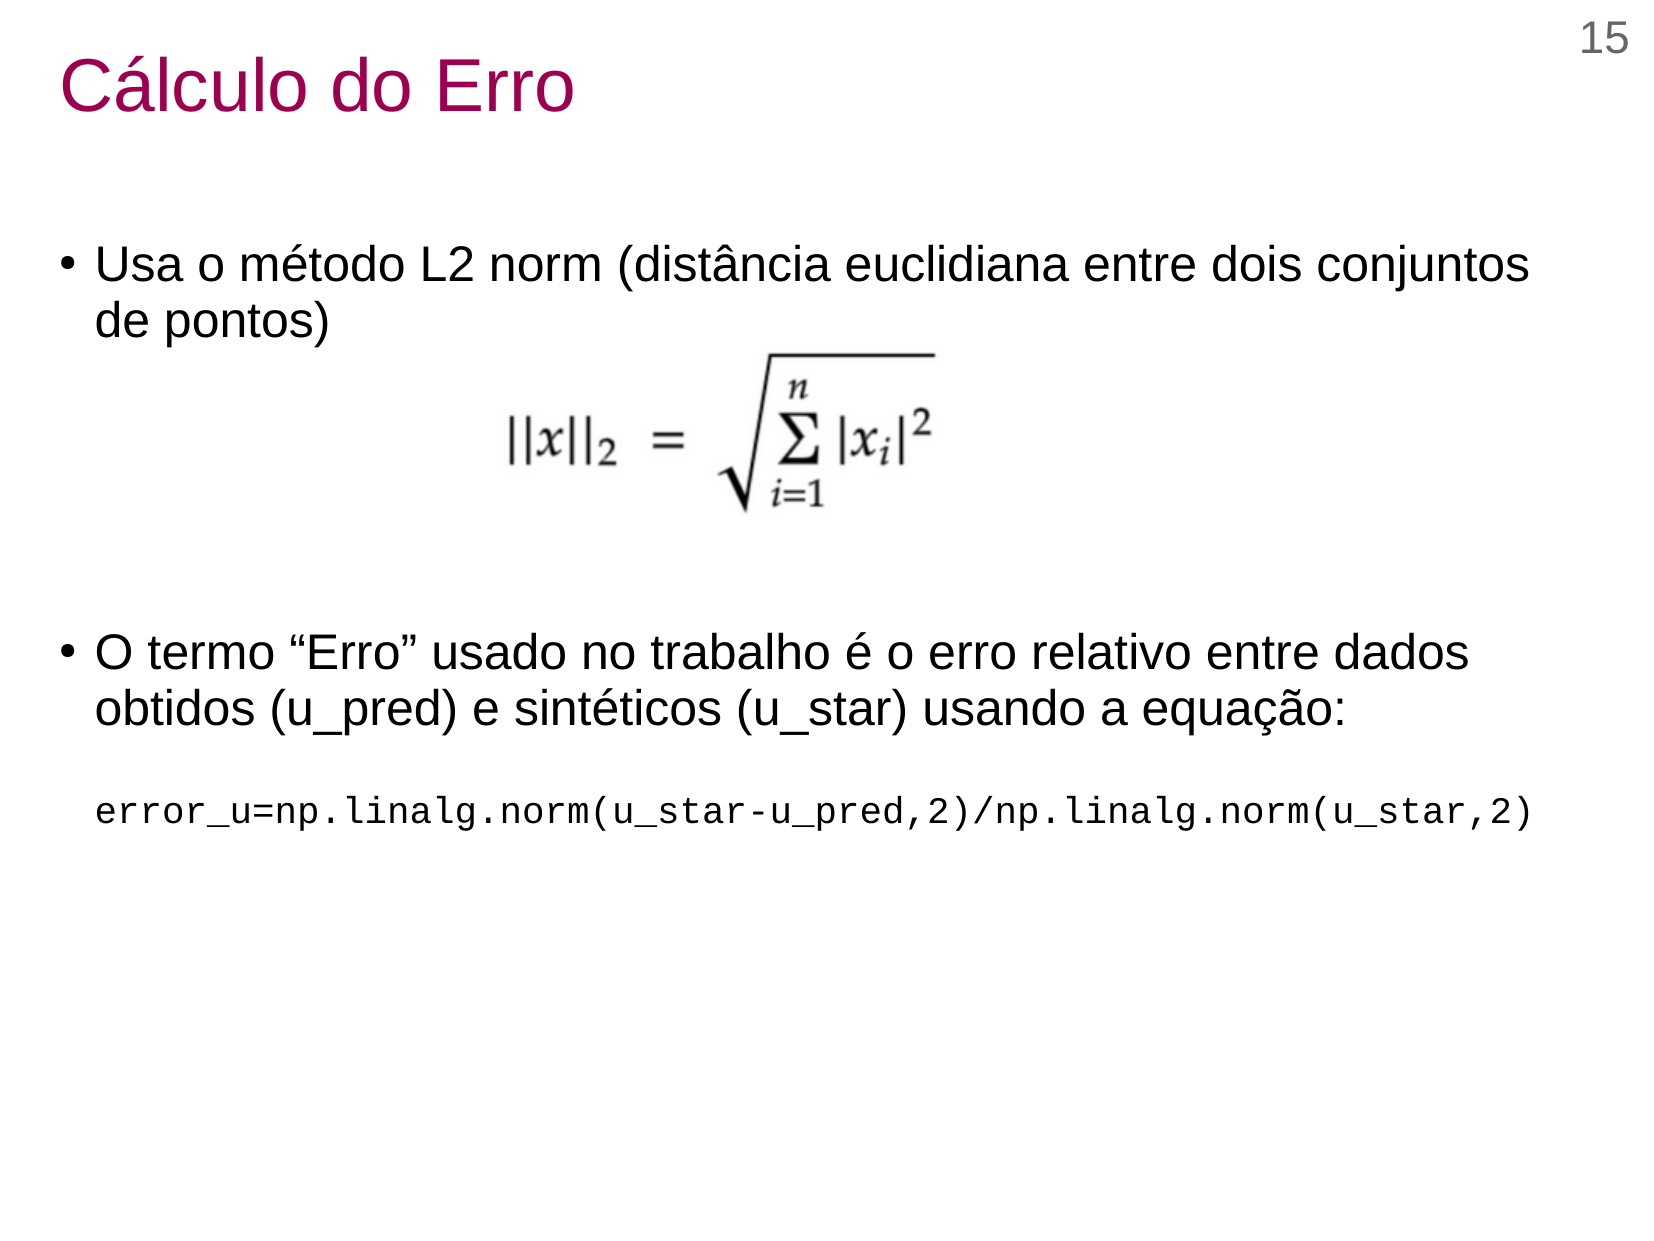

15
# Cálculo do Erro
Usa o método L2 norm (distância euclidiana entre dois conjuntos de pontos)
O termo “Erro” usado no trabalho é o erro relativo entre dados obtidos (u_pred) e sintéticos (u_star) usando a equação:
error_u=np.linalg.norm(u_star-u_pred,2)/np.linalg.norm(u_star,2)